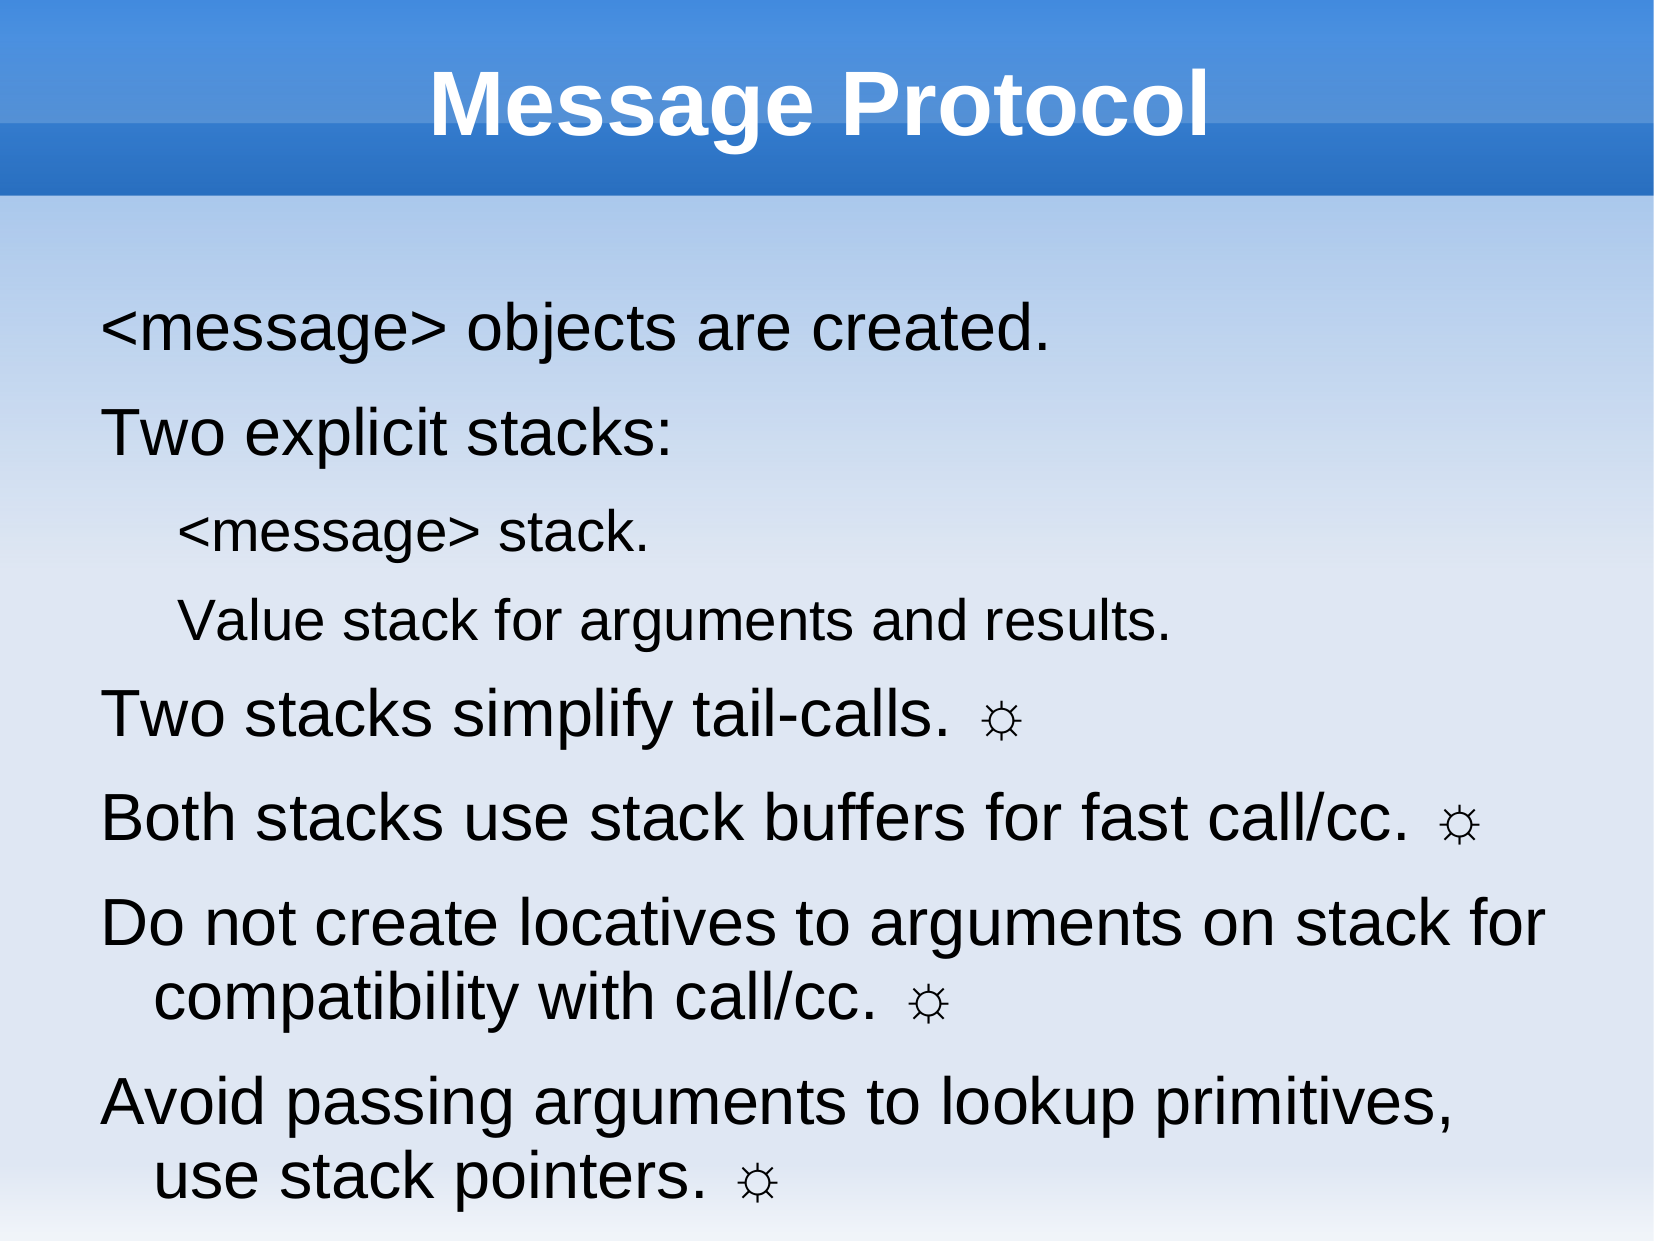

# Message Protocol
<message> objects are created.
Two explicit stacks:
<message> stack.
Value stack for arguments and results.
Two stacks simplify tail-calls. ☼
Both stacks use stack buffers for fast call/cc. ☼
Do not create locatives to arguments on stack for compatibility with call/cc. ☼
Avoid passing arguments to lookup primitives, use stack pointers. ☼